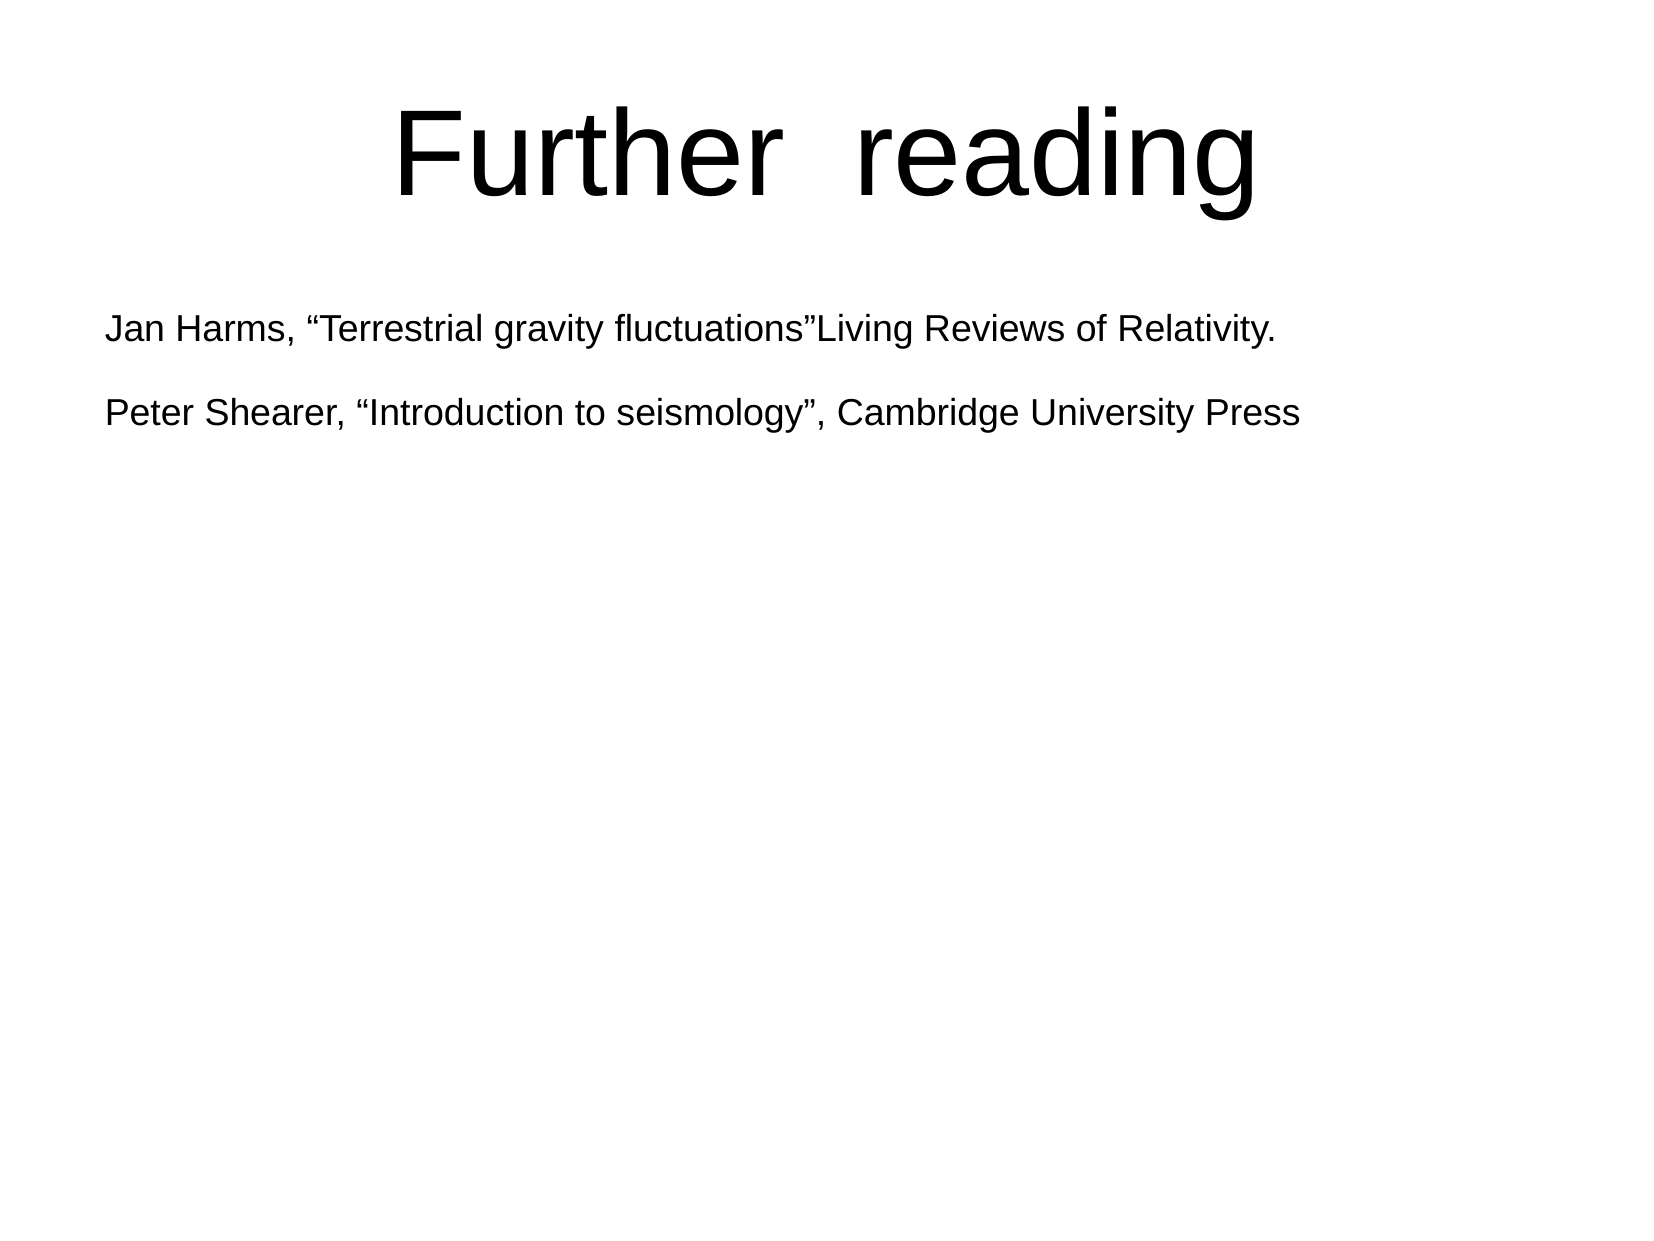

# Further reading
Jan Harms, “Terrestrial gravity fluctuations”Living Reviews of Relativity.
Peter Shearer, “Introduction to seismology”, Cambridge University Press